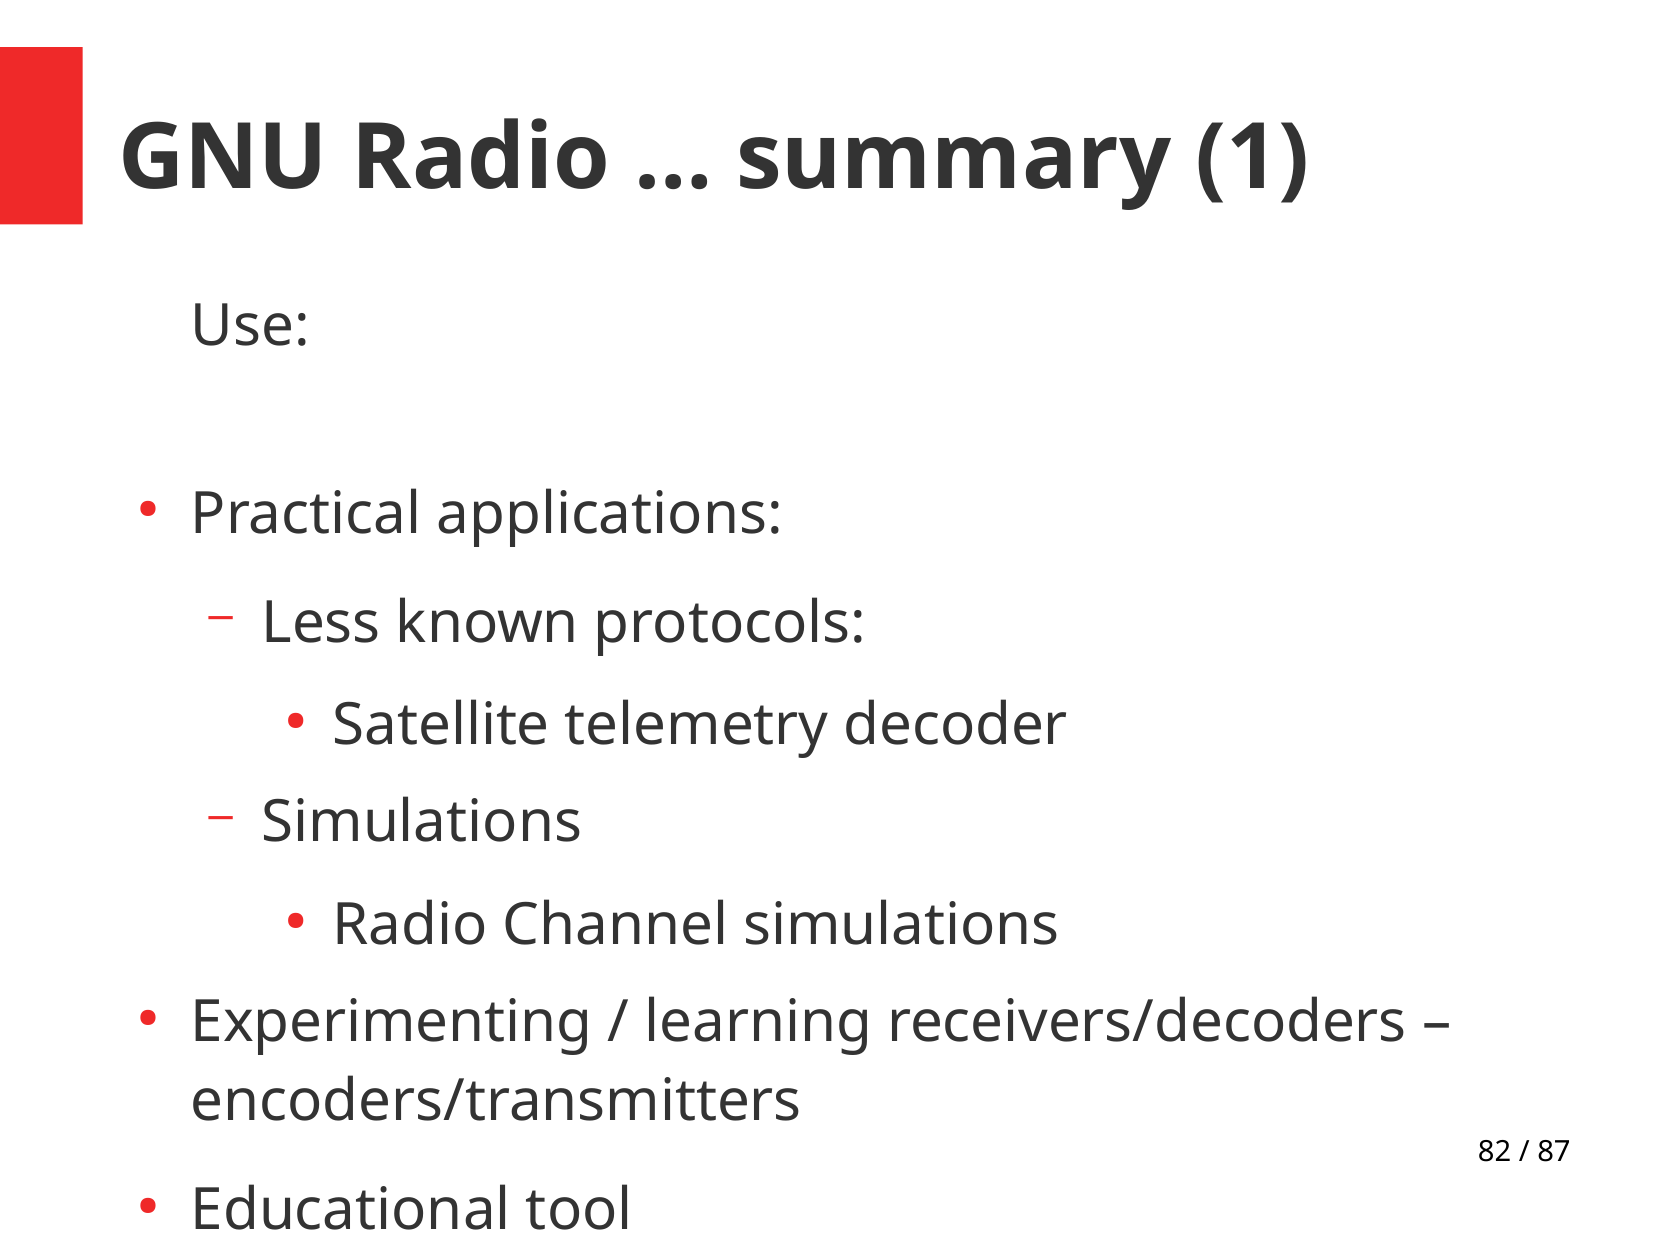

# GNU Radio … summary (1)
Use:
Practical applications:
Less known protocols:
Satellite telemetry decoder
Simulations
Radio Channel simulations
Experimenting / learning receivers/decoders – encoders/transmitters
Educational tool
82